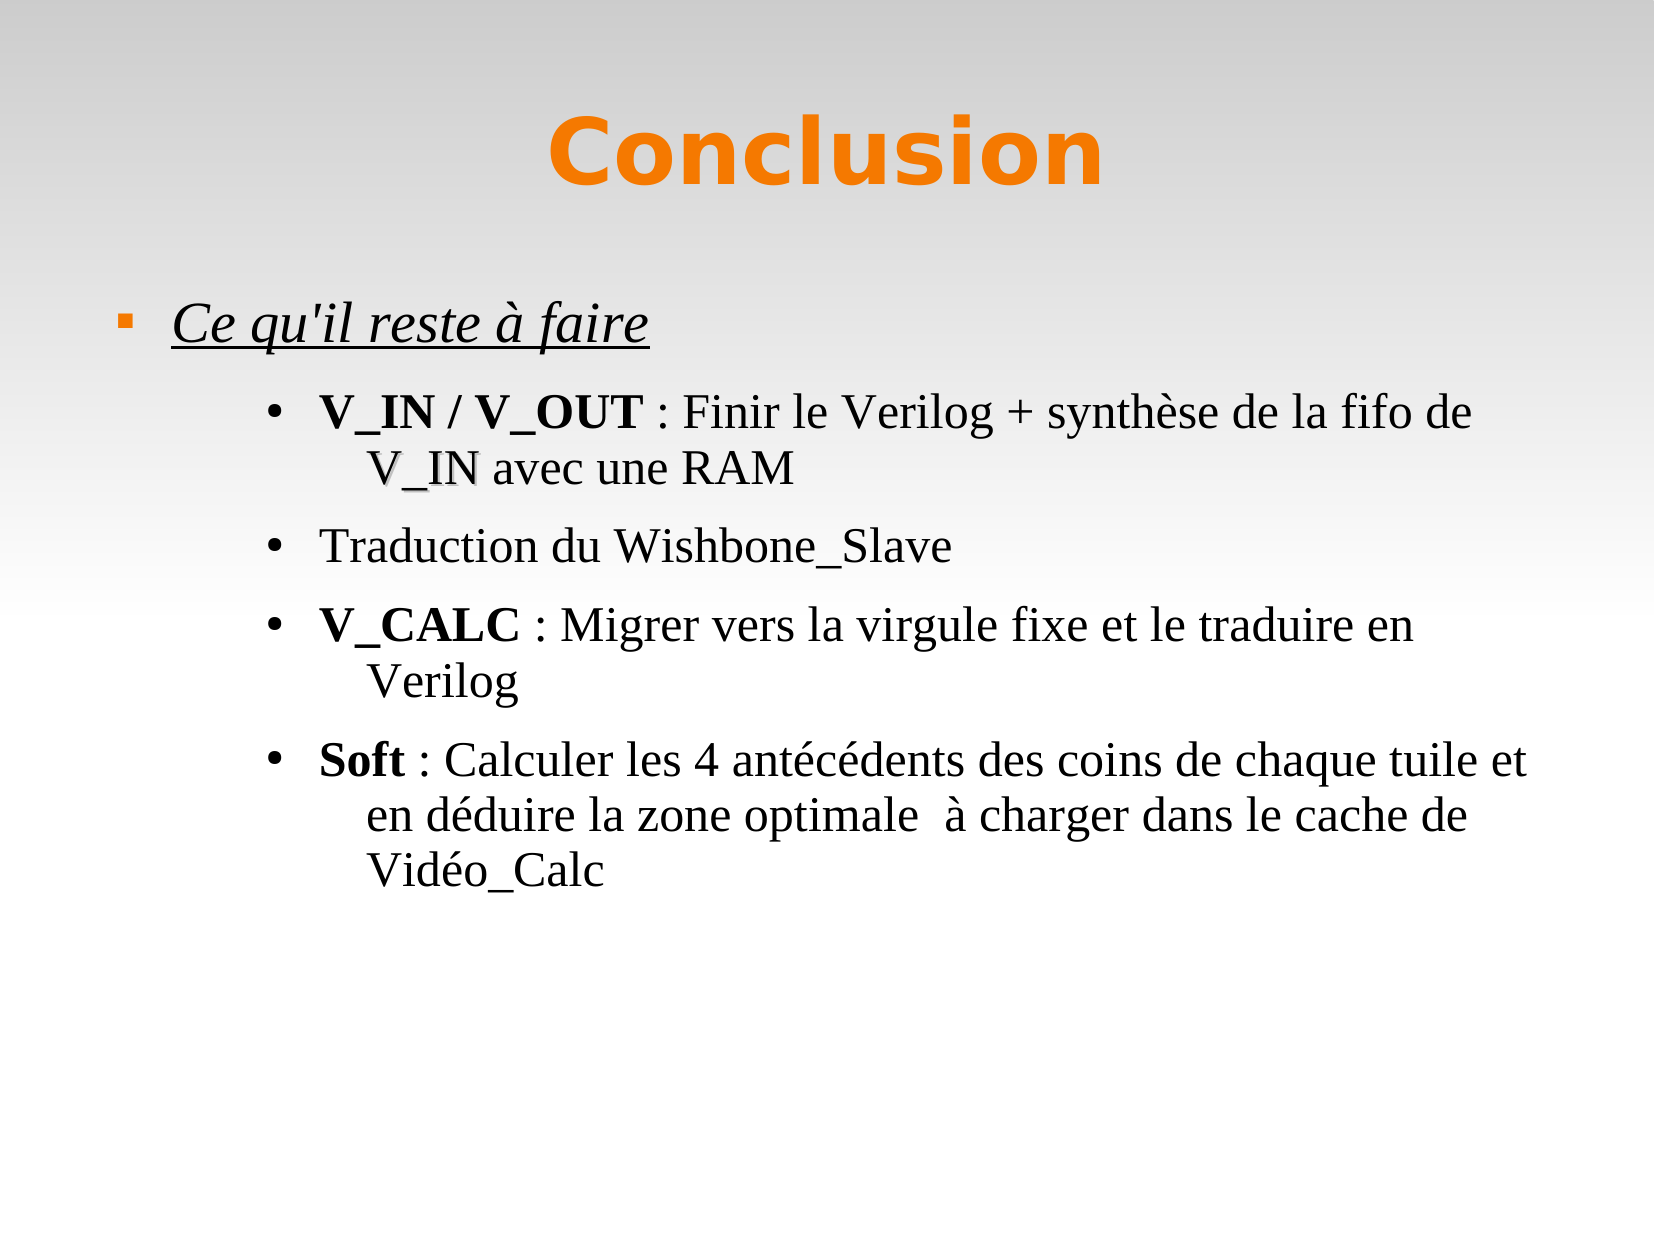

# Conclusion
Ce qu'il reste à faire
V_IN / V_OUT : Finir le Verilog + synthèse de la fifo de V_IN avec une RAM
Traduction du Wishbone_Slave
V_CALC : Migrer vers la virgule fixe et le traduire en Verilog
Soft : Calculer les 4 antécédents des coins de chaque tuile et en déduire la zone optimale à charger dans le cache de Vidéo_Calc